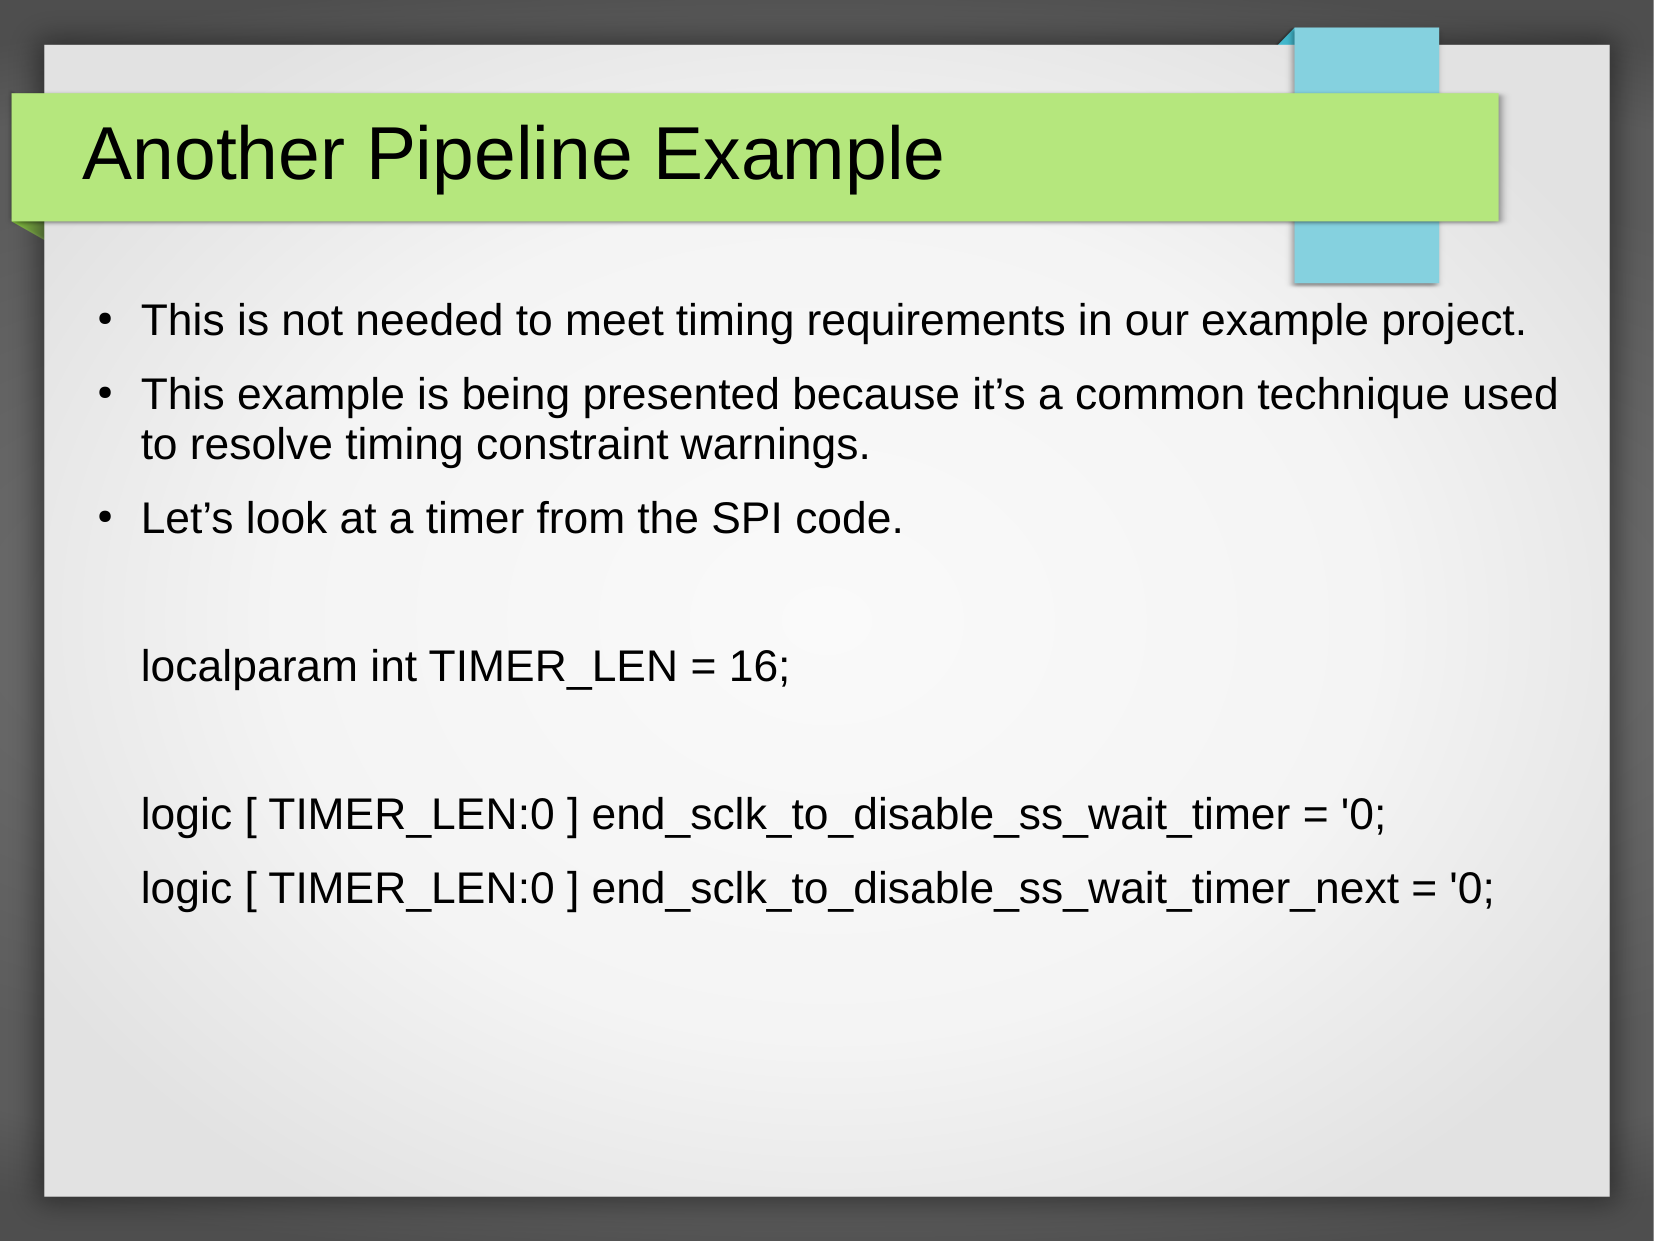

# Another Pipeline Example
This is not needed to meet timing requirements in our example project.
This example is being presented because it’s a common technique used to resolve timing constraint warnings.
Let’s look at a timer from the SPI code.
localparam int TIMER_LEN = 16;
logic [ TIMER_LEN:0 ] end_sclk_to_disable_ss_wait_timer = '0;
logic [ TIMER_LEN:0 ] end_sclk_to_disable_ss_wait_timer_next = '0;